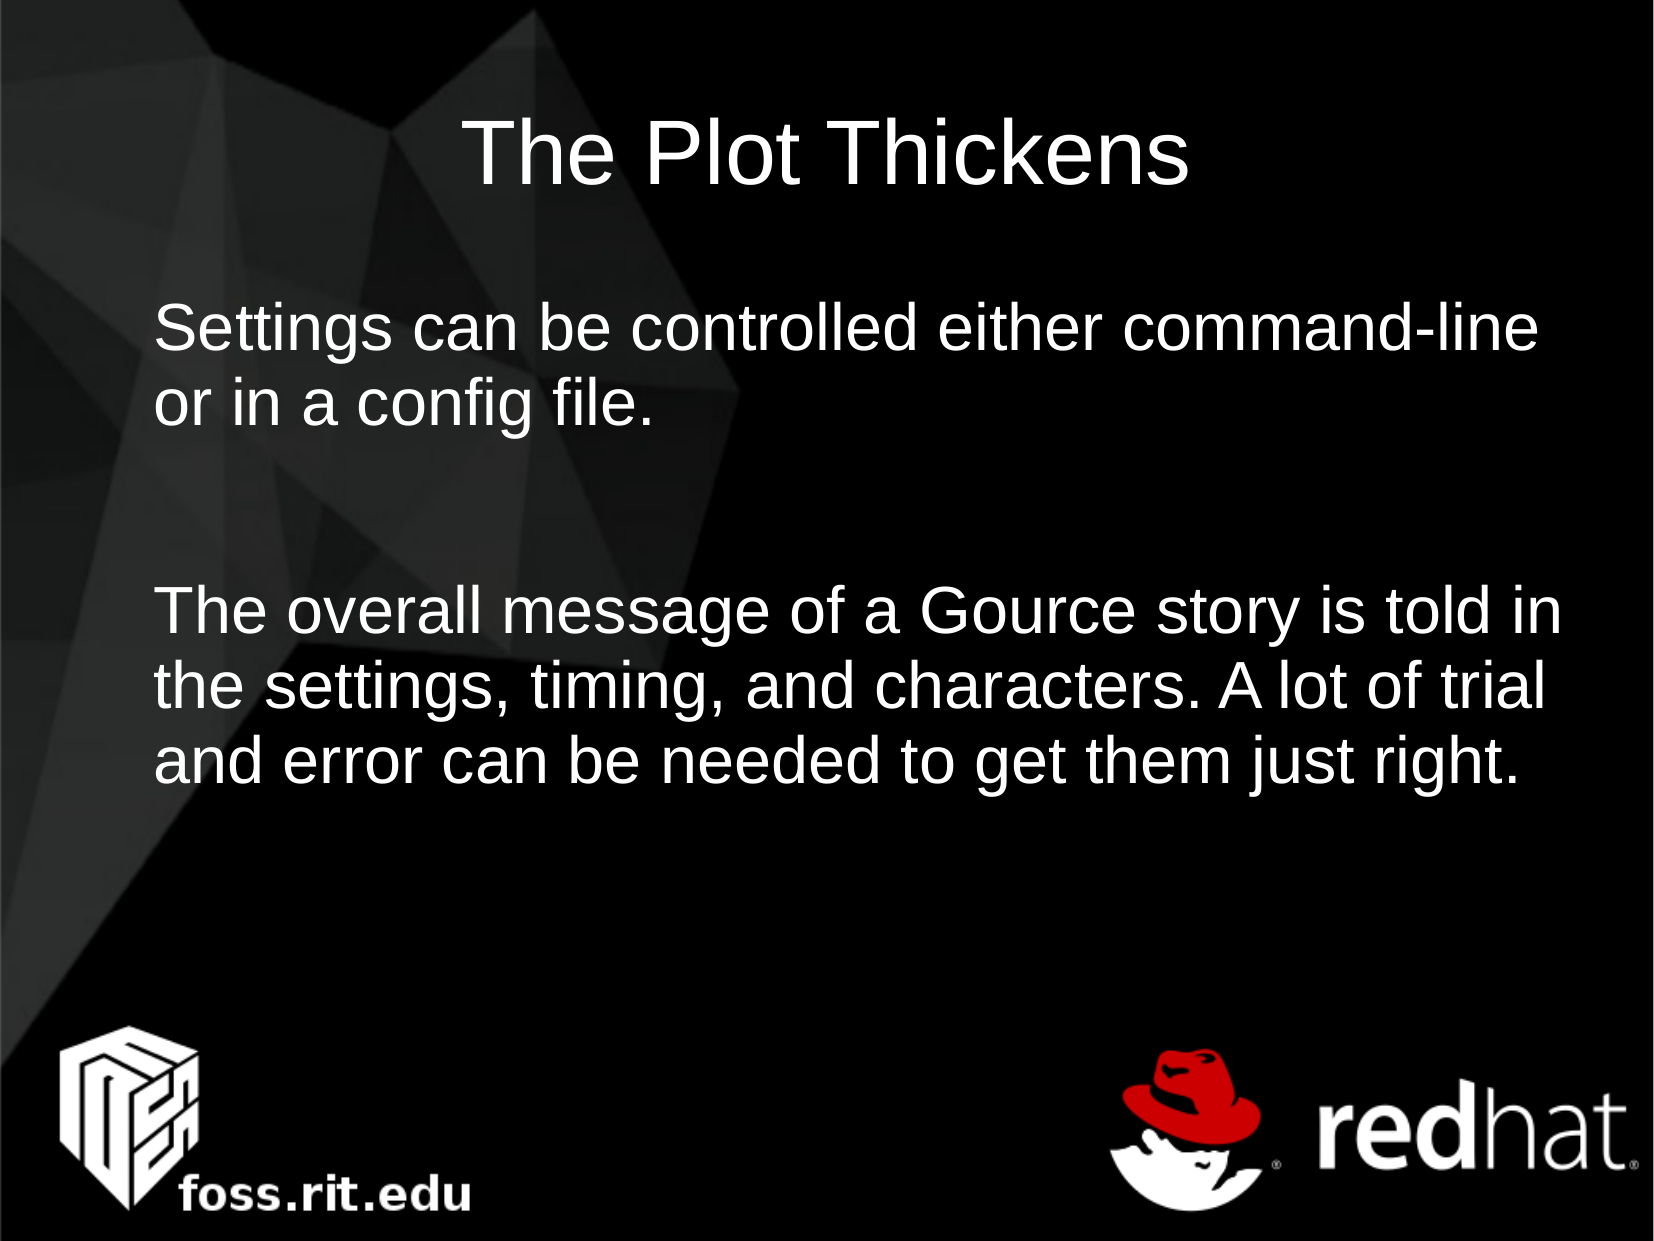

# The Plot Thickens
Settings can be controlled either command-line or in a config file.
The overall message of a Gource story is told in the settings, timing, and characters. A lot of trial and error can be needed to get them just right.